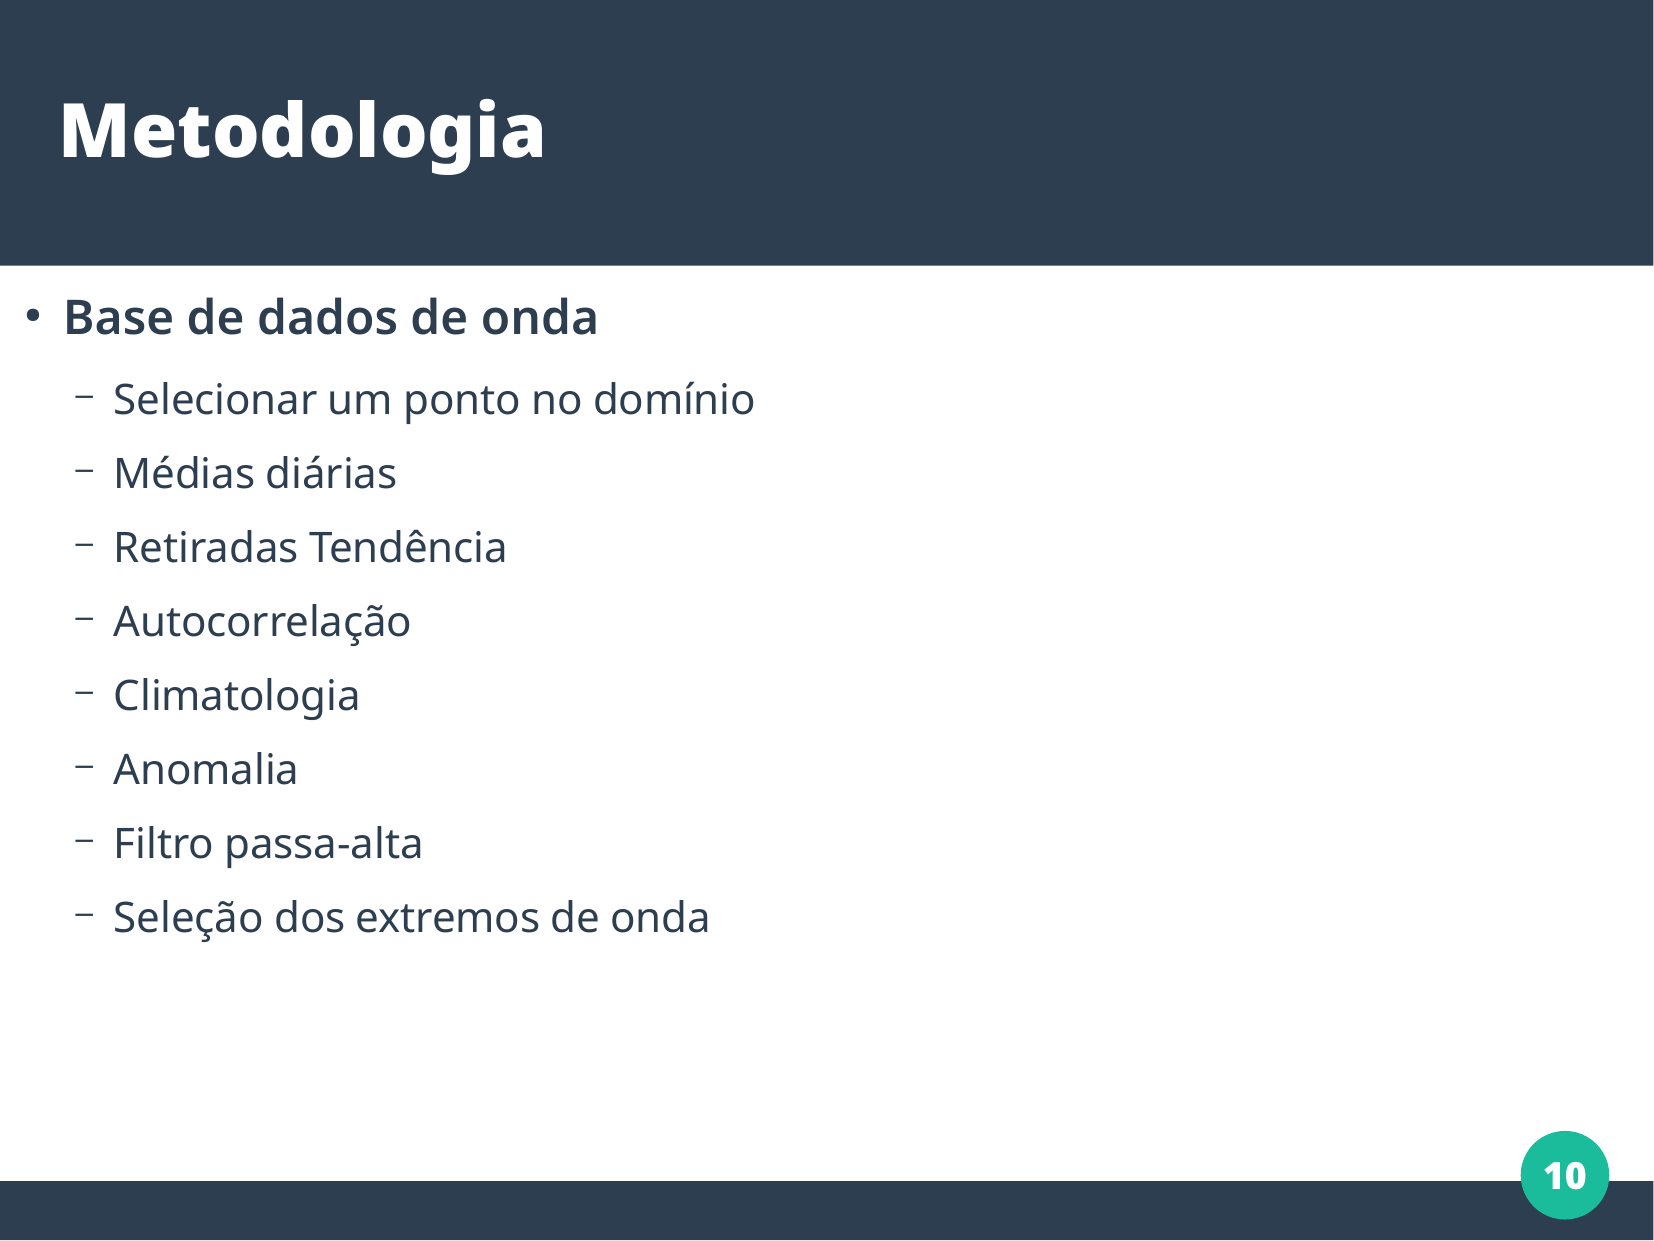

# Metodologia
Base de dados de onda
Selecionar um ponto no domínio
Médias diárias
Retiradas Tendência
Autocorrelação
Climatologia
Anomalia
Filtro passa-alta
Seleção dos extremos de onda
10